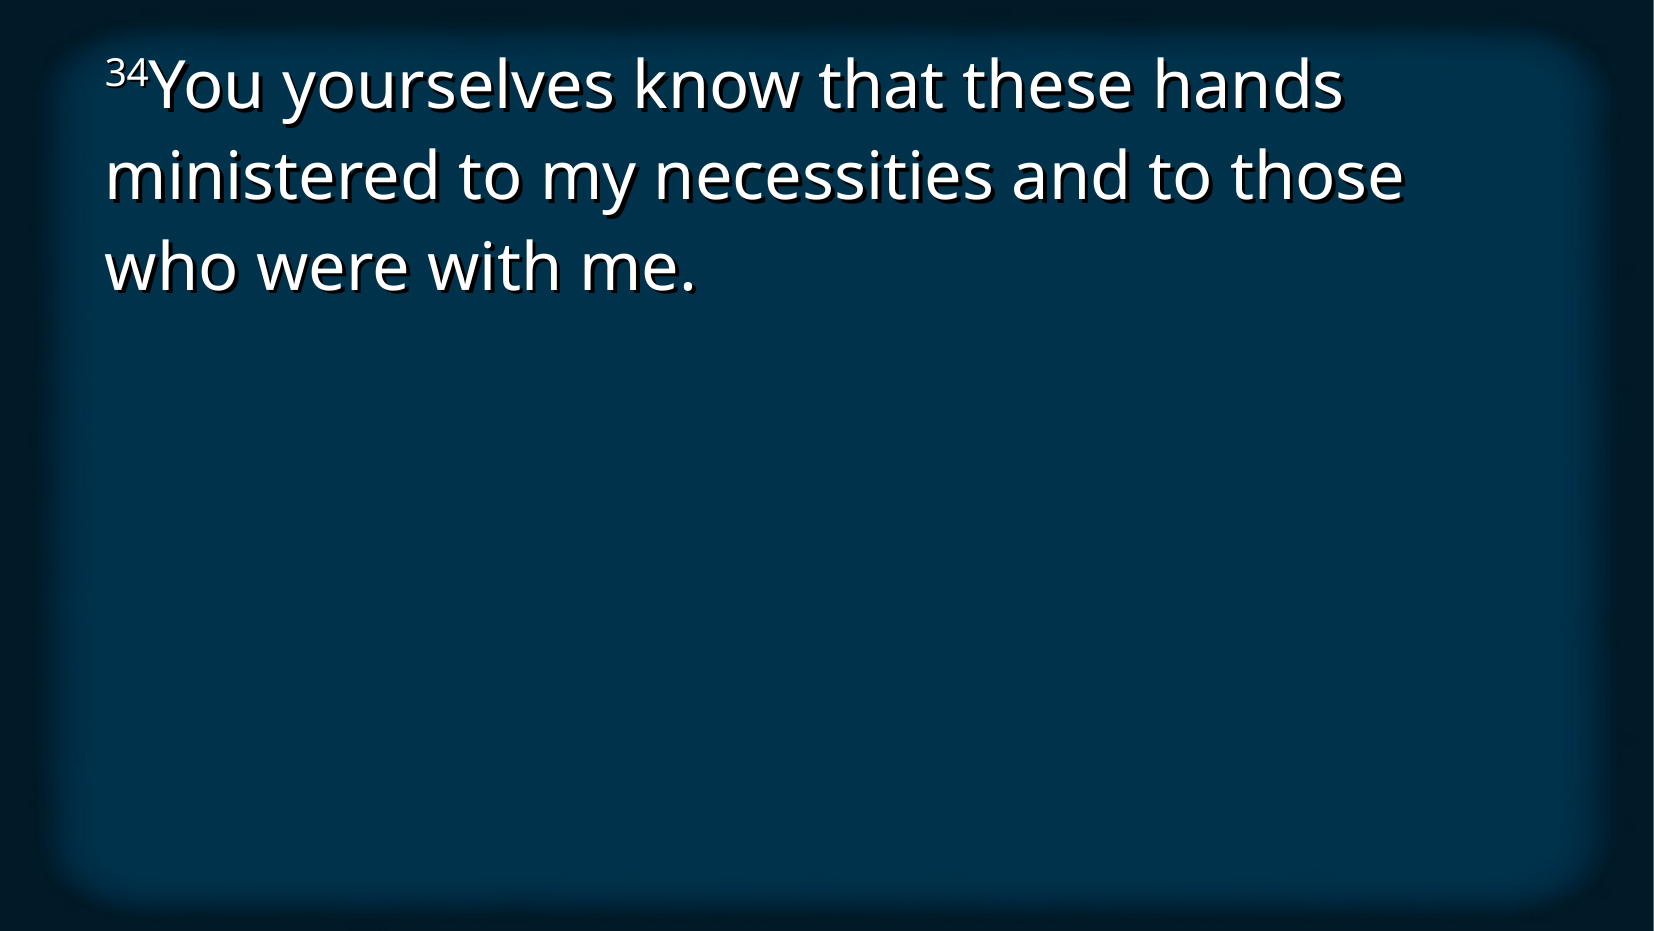

34You yourselves know that these hands ministered to my necessities and to those who were with me.